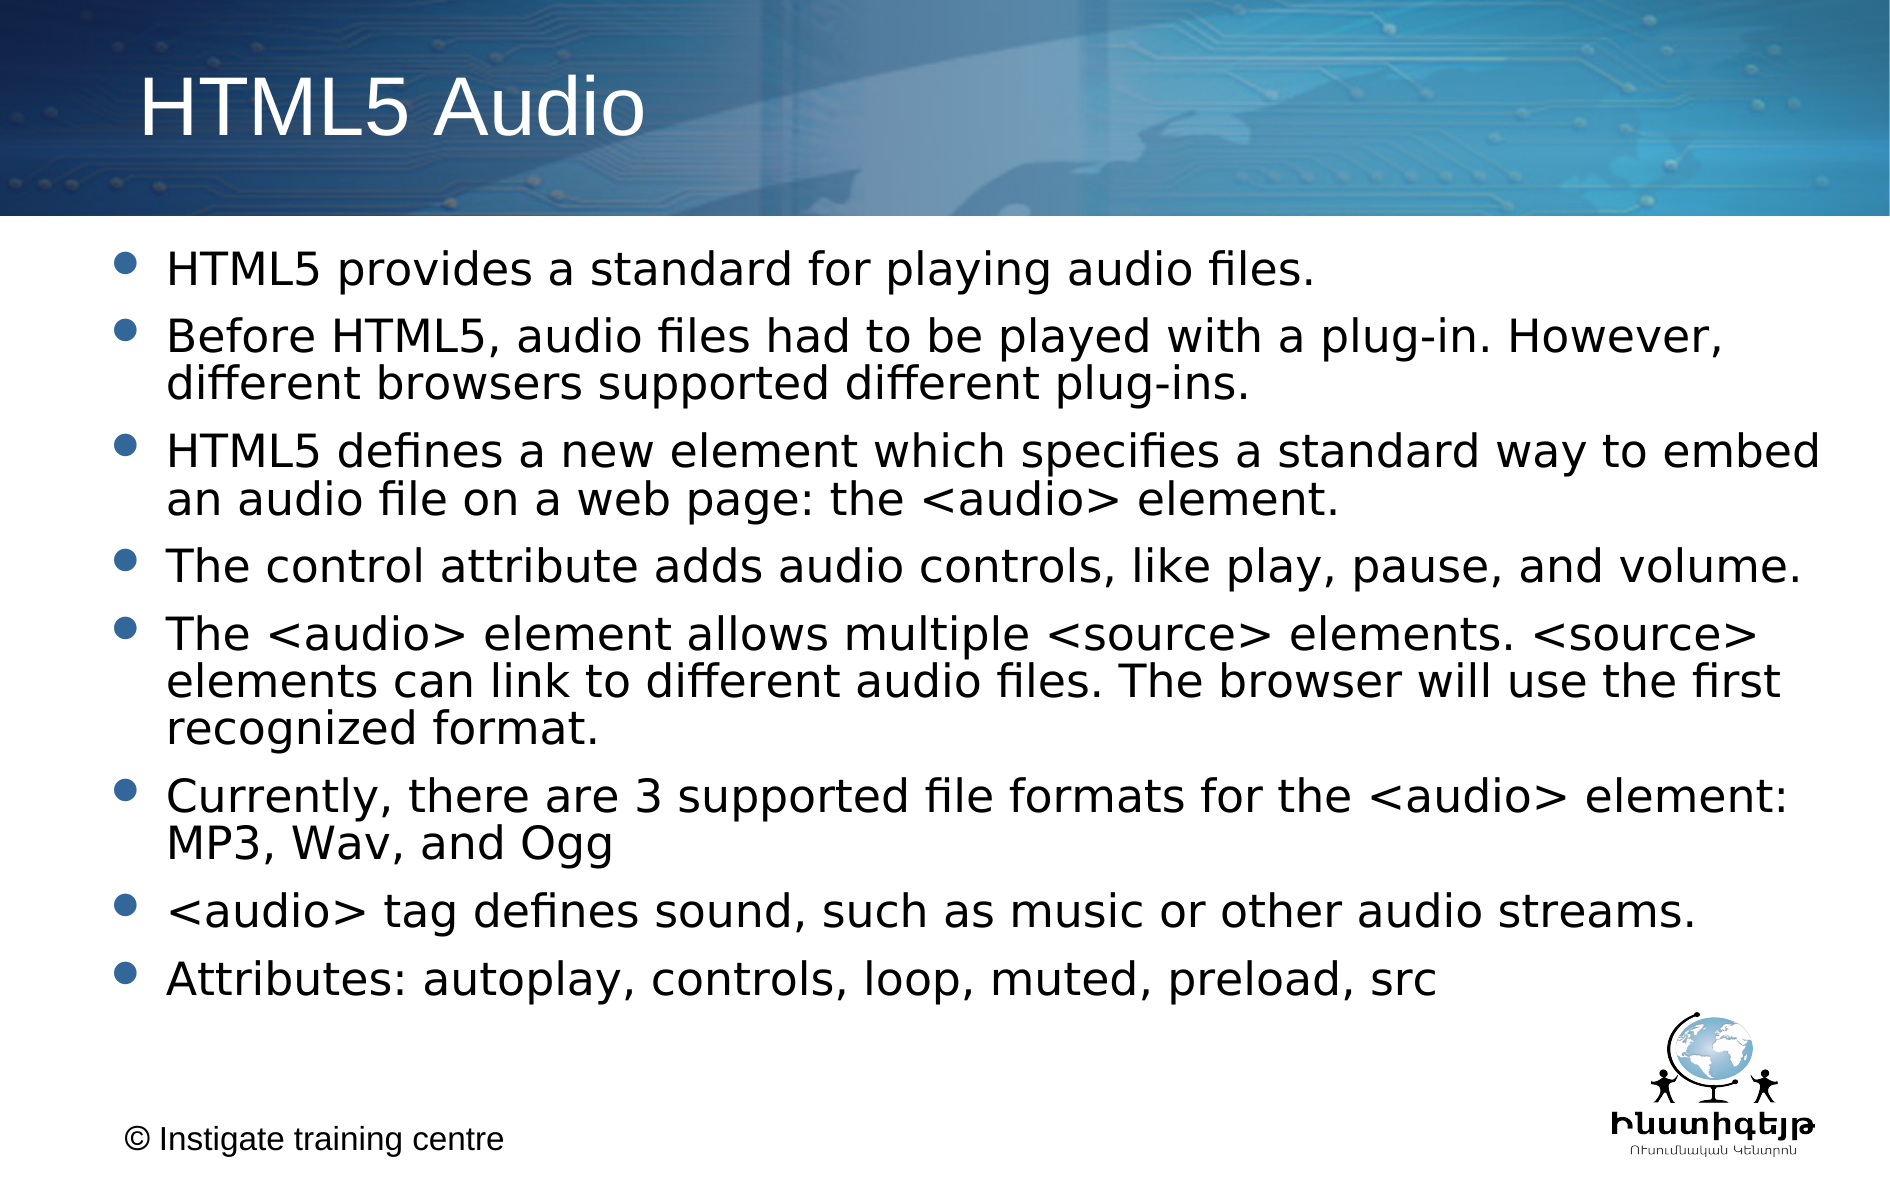

HTML5 Audio
# HTML5 provides a standard for playing audio files.
Before HTML5, audio files had to be played with a plug-in. However, different browsers supported different plug-ins.
HTML5 defines a new element which specifies a standard way to embed an audio file on a web page: the <audio> element.
The control attribute adds audio controls, like play, pause, and volume.
The <audio> element allows multiple <source> elements. <source> elements can link to different audio files. The browser will use the first recognized format.
Currently, there are 3 supported file formats for the <audio> element: MP3, Wav, and Ogg
<audio> tag defines sound, such as music or other audio streams.
Attributes: autoplay, controls, loop, muted, preload, src